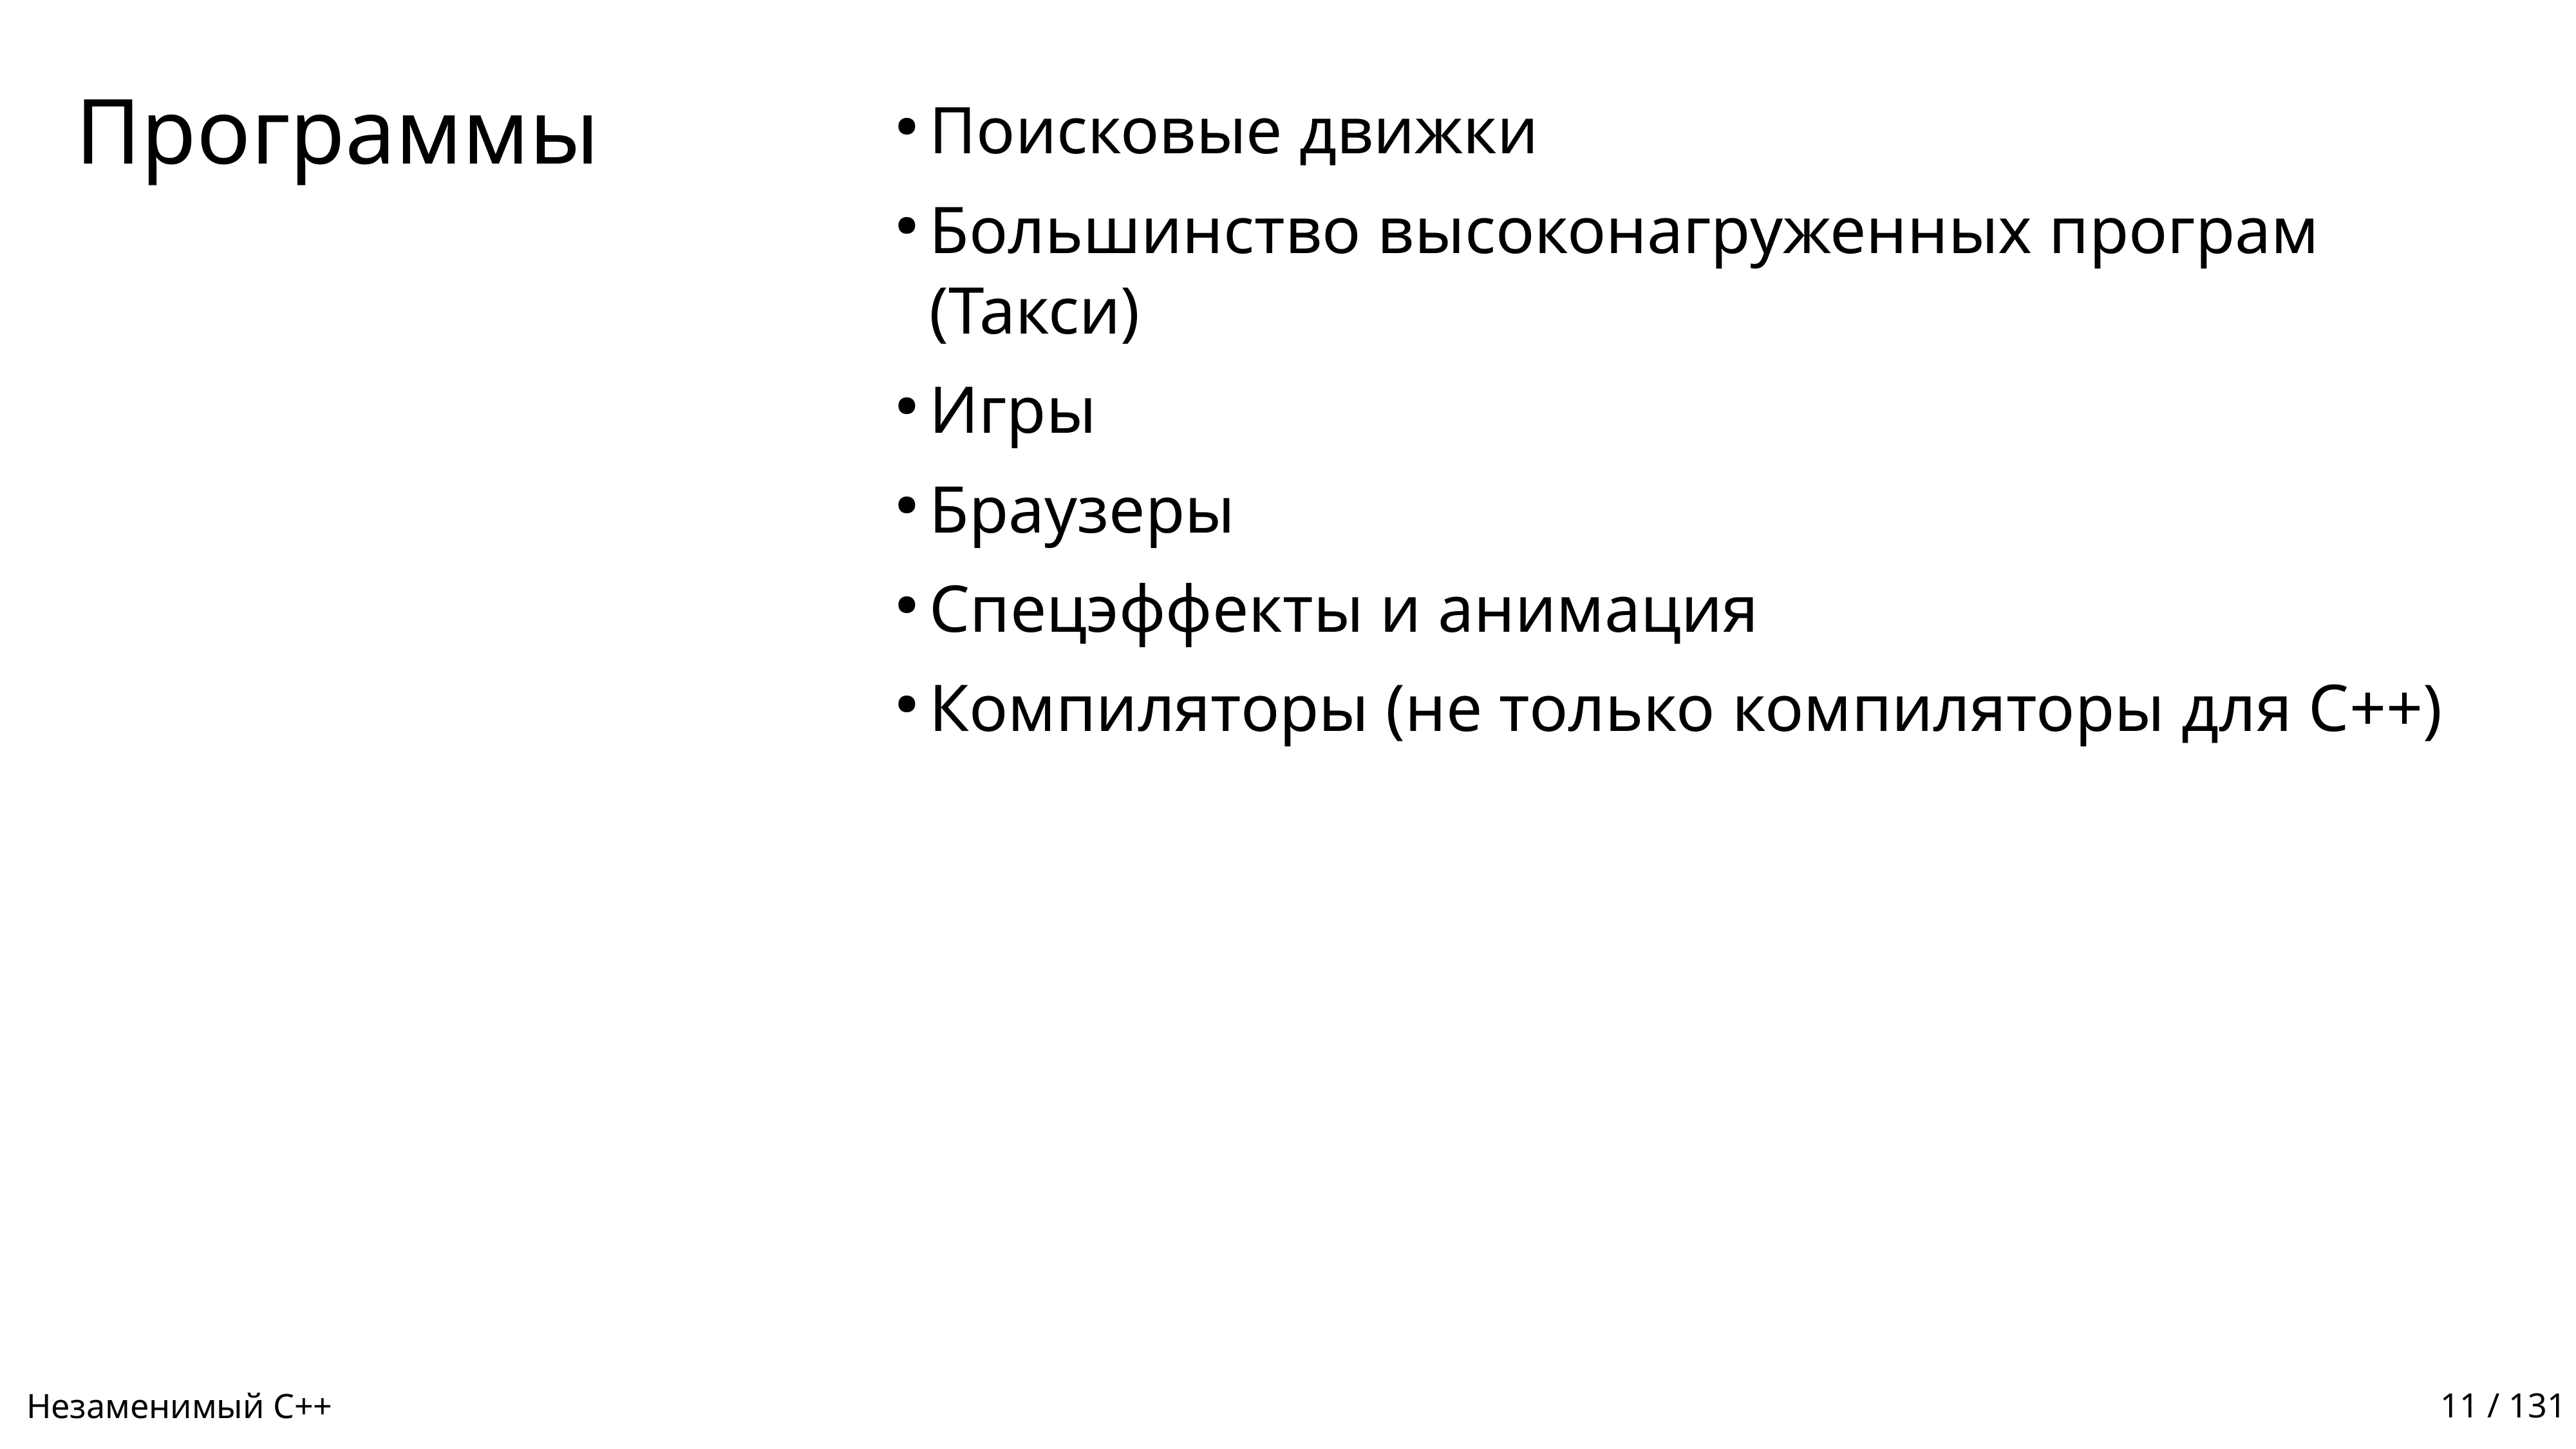

# Программы
Поисковые движки
Большинство высоконагруженных програм (Такси)
Игры
Браузеры
Спецэффекты и анимация
Компиляторы (не только компиляторы для С++)
Незаменимый C++